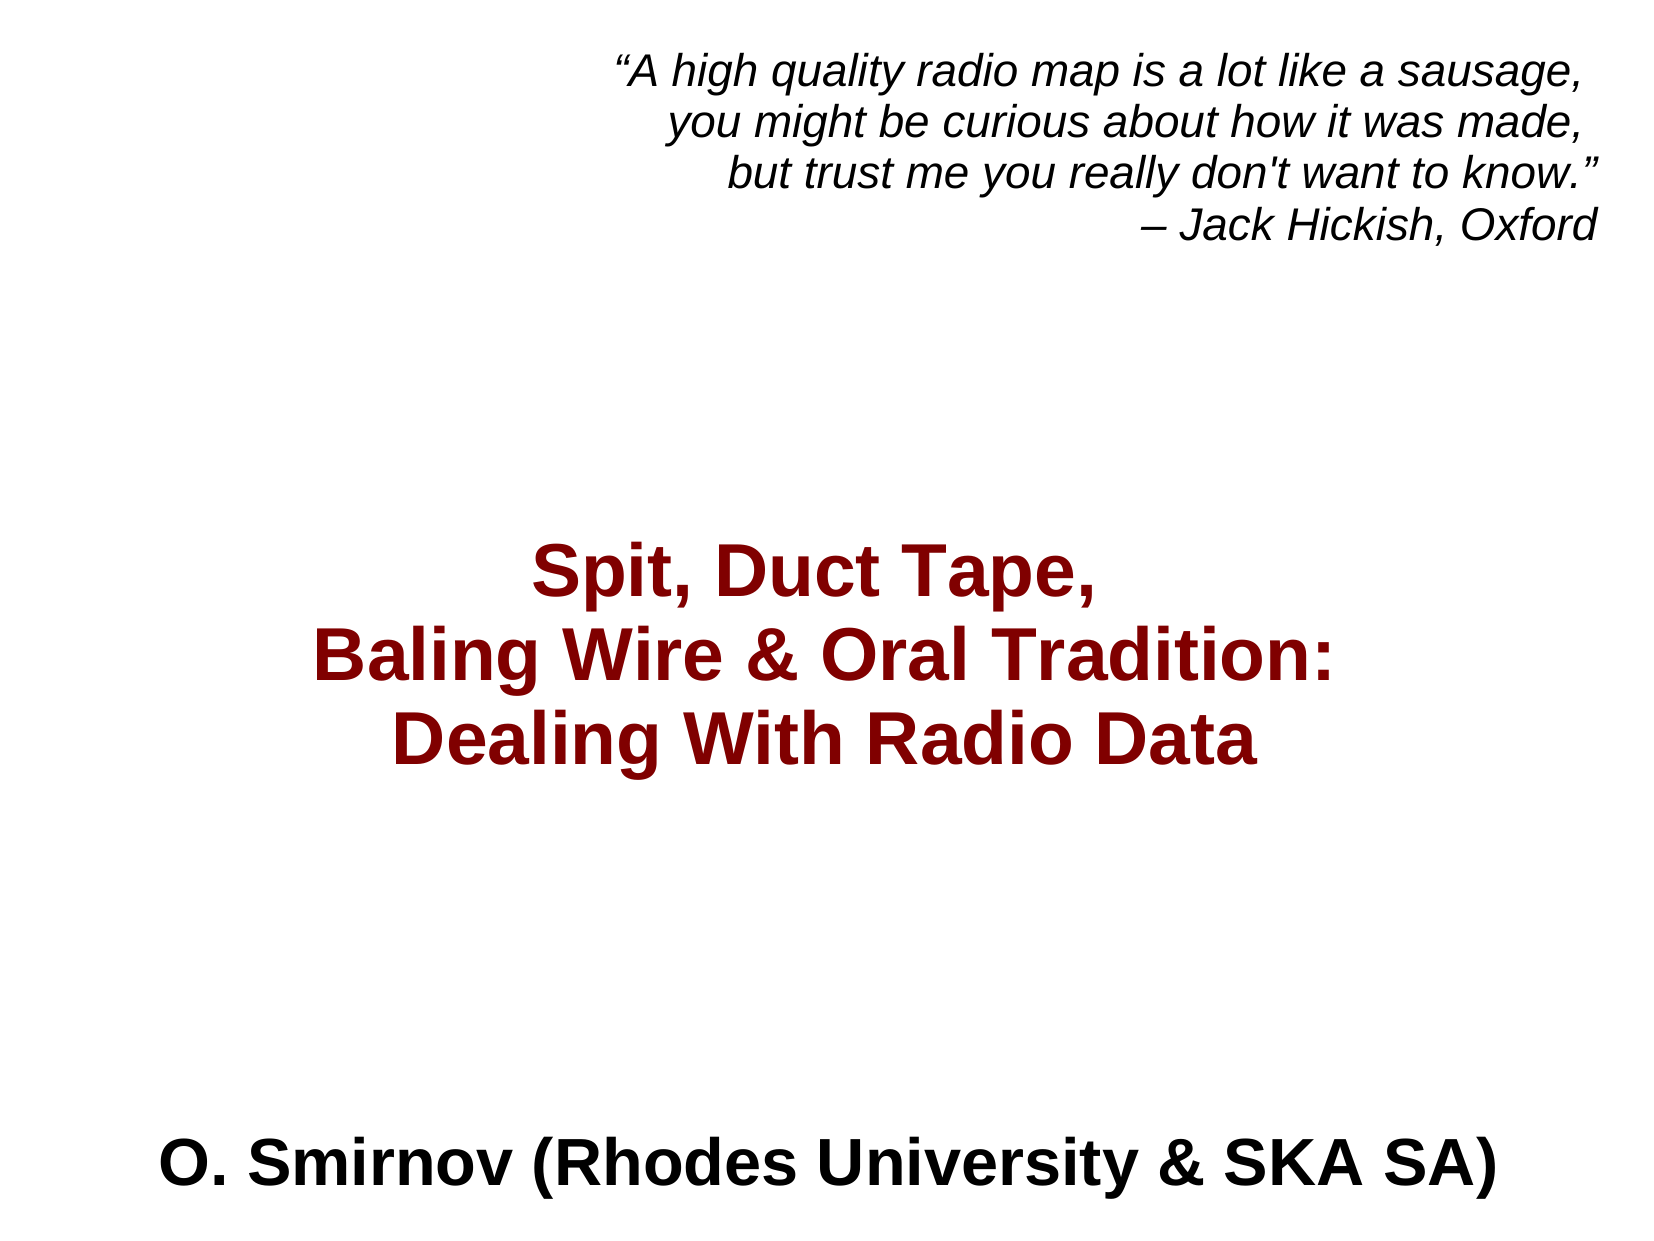

“A high quality radio map is a lot like a sausage,
you might be curious about how it was made,
but trust me you really don't want to know.”
												– Jack Hickish, Oxford
# Spit, Duct Tape, Baling Wire & Oral Tradition: Dealing With Radio Data
O. Smirnov (Rhodes University & SKA SA)